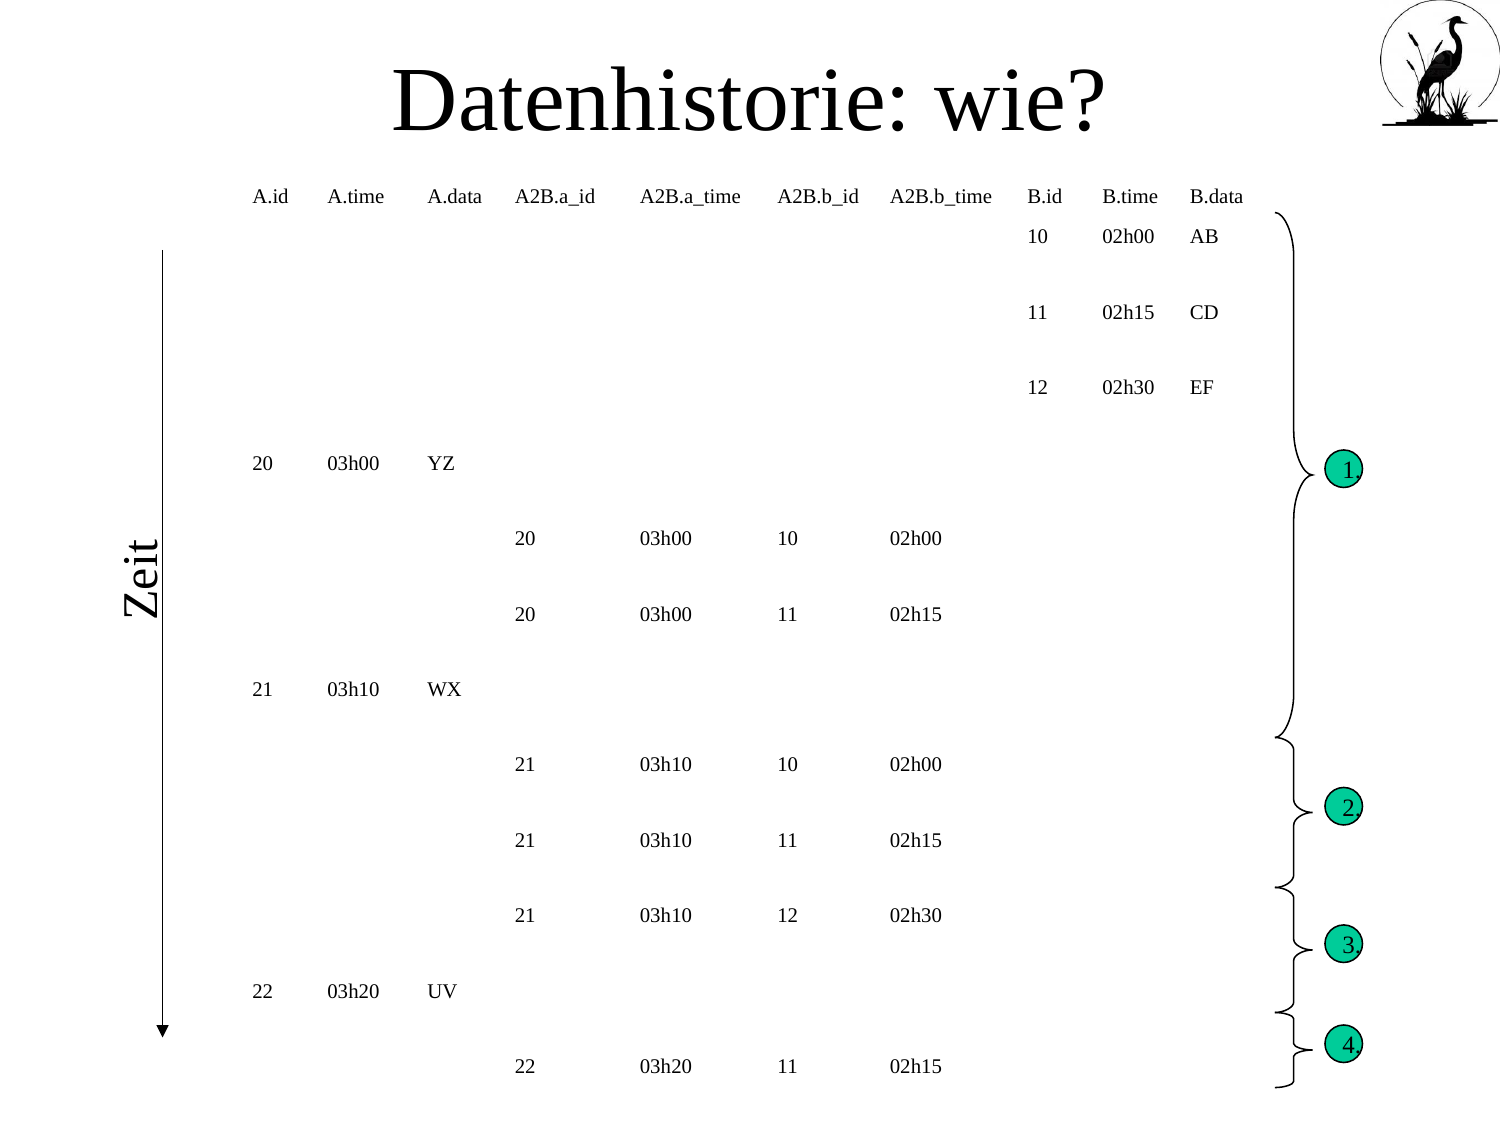

# Datenhistorie: wie?
| A.id | A.time | A.data | A2B.a\_id | A2B.a\_time | A2B.b\_id | A2B.b\_time | B.id | B.time | B.data |
| --- | --- | --- | --- | --- | --- | --- | --- | --- | --- |
| | | | | | | | 10 | 02h00 | AB |
| | | | | | | | 11 | 02h15 | CD |
| | | | | | | | 12 | 02h30 | EF |
| 20 | 03h00 | YZ | | | | | | | |
| | | | 20 | 03h00 | 10 | 02h00 | | | |
| | | | 20 | 03h00 | 11 | 02h15 | | | |
| 21 | 03h10 | WX | | | | | | | |
| | | | 21 | 03h10 | 10 | 02h00 | | | |
| | | | 21 | 03h10 | 11 | 02h15 | | | |
| | | | 21 | 03h10 | 12 | 02h30 | | | |
| 22 | 03h20 | UV | | | | | | | |
| | | | 22 | 03h20 | 11 | 02h15 | | | |
| | | | 22 | 03h20 | 12 | 02h30 | | | |
| | | | | | | | 11 | 04h00 | GH |
| | | | 20 | 03h00 | 11 | 04h00 | | | |
| | | | 21 | 03h10 | 11 | 04h00 | | | |
| | | | 22 | 03h20 | 11 | 04h00 | | | |
| 21 | 05h00 | ST | | | | | | | |
| | | | 21 | 05h00 | 10 | 02h00 | | | |
| | | | 21 | 05h00 | 12 | 02h30 | | | |
| 21 | 06h00 | QR | | | | | | | |
| | | | 21 | 06h00 | (Null) | (Null) | | | |
1.
Zeit
2.
3.
4.